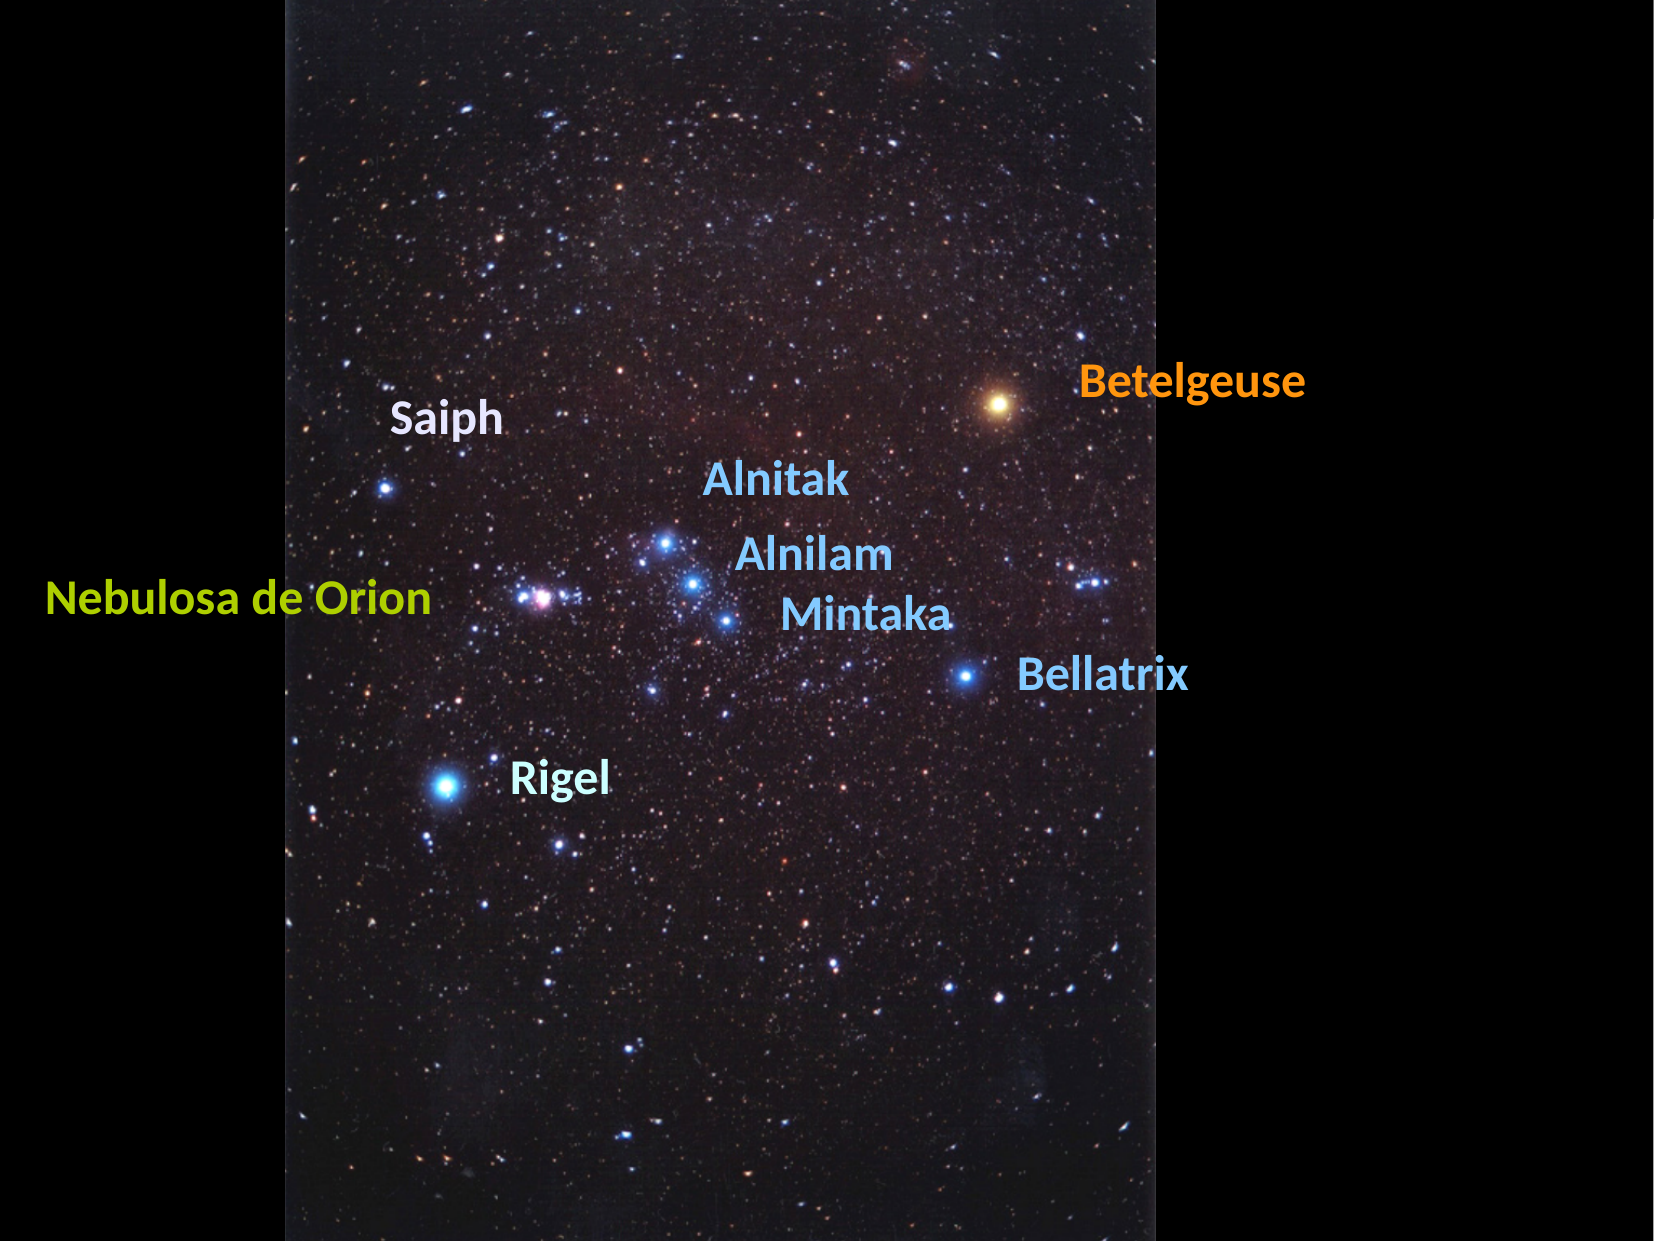

Betelgeuse
Saiph
Alnitak
Alnilam
Nebulosa de Orion
Mintaka
Bellatrix
Rigel
Mar 14, 2017
H. Asorey - Moderna A 2017 - U01C02
29